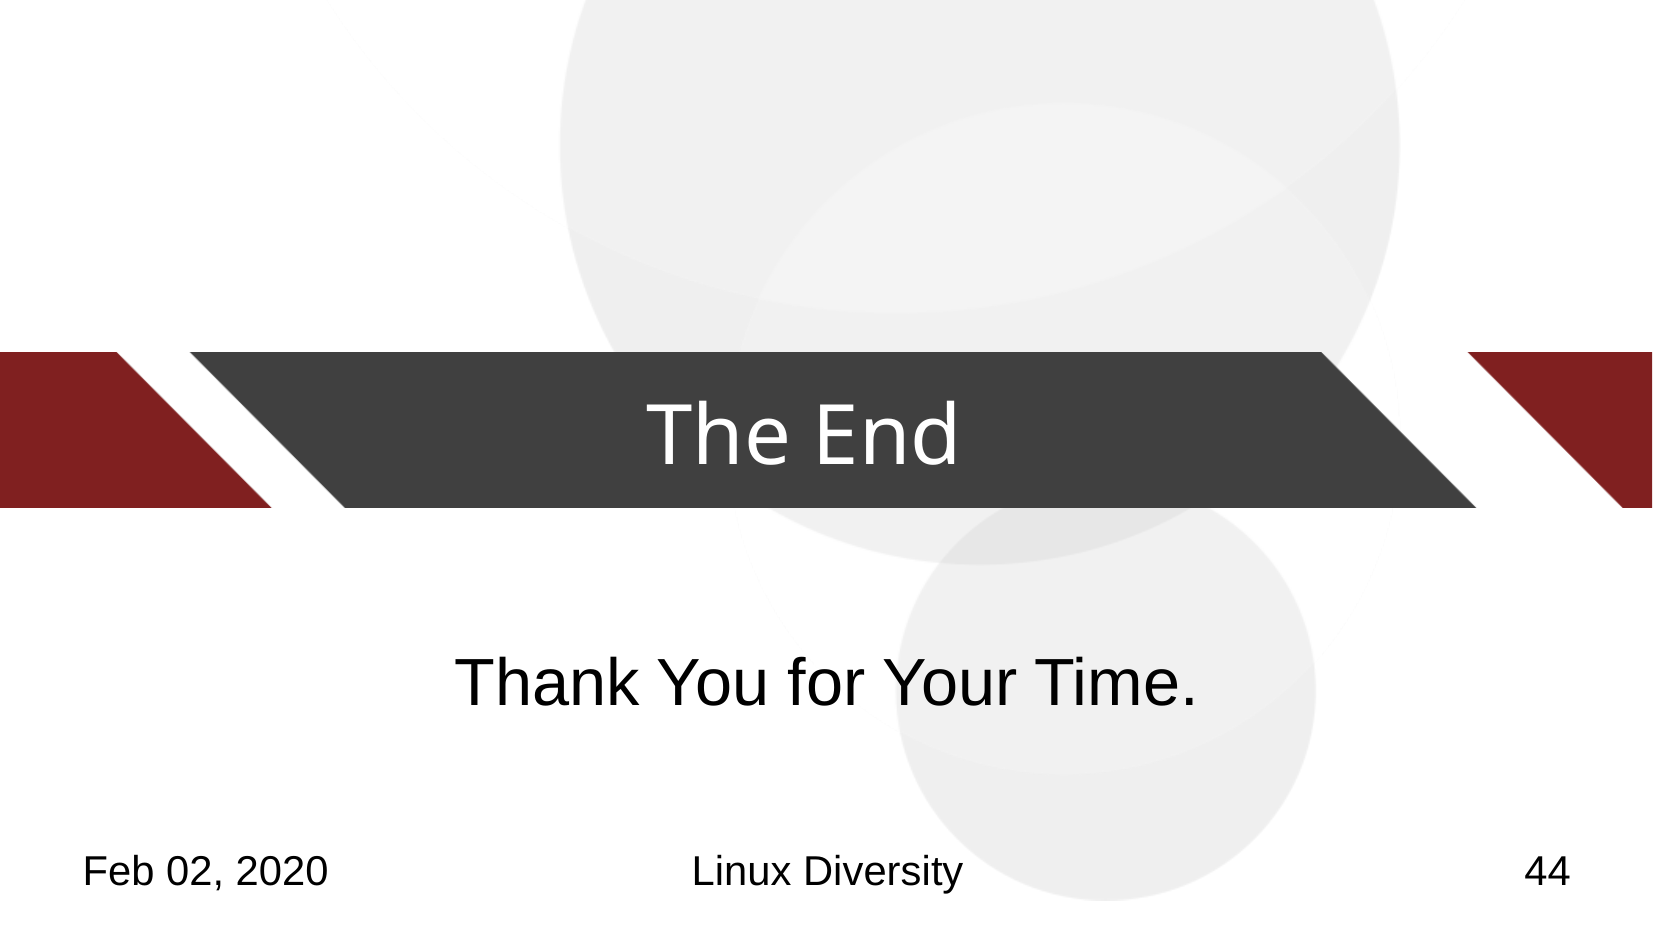

# The End
Thank You for Your Time.
Feb 02, 2020
Linux Diversity
44